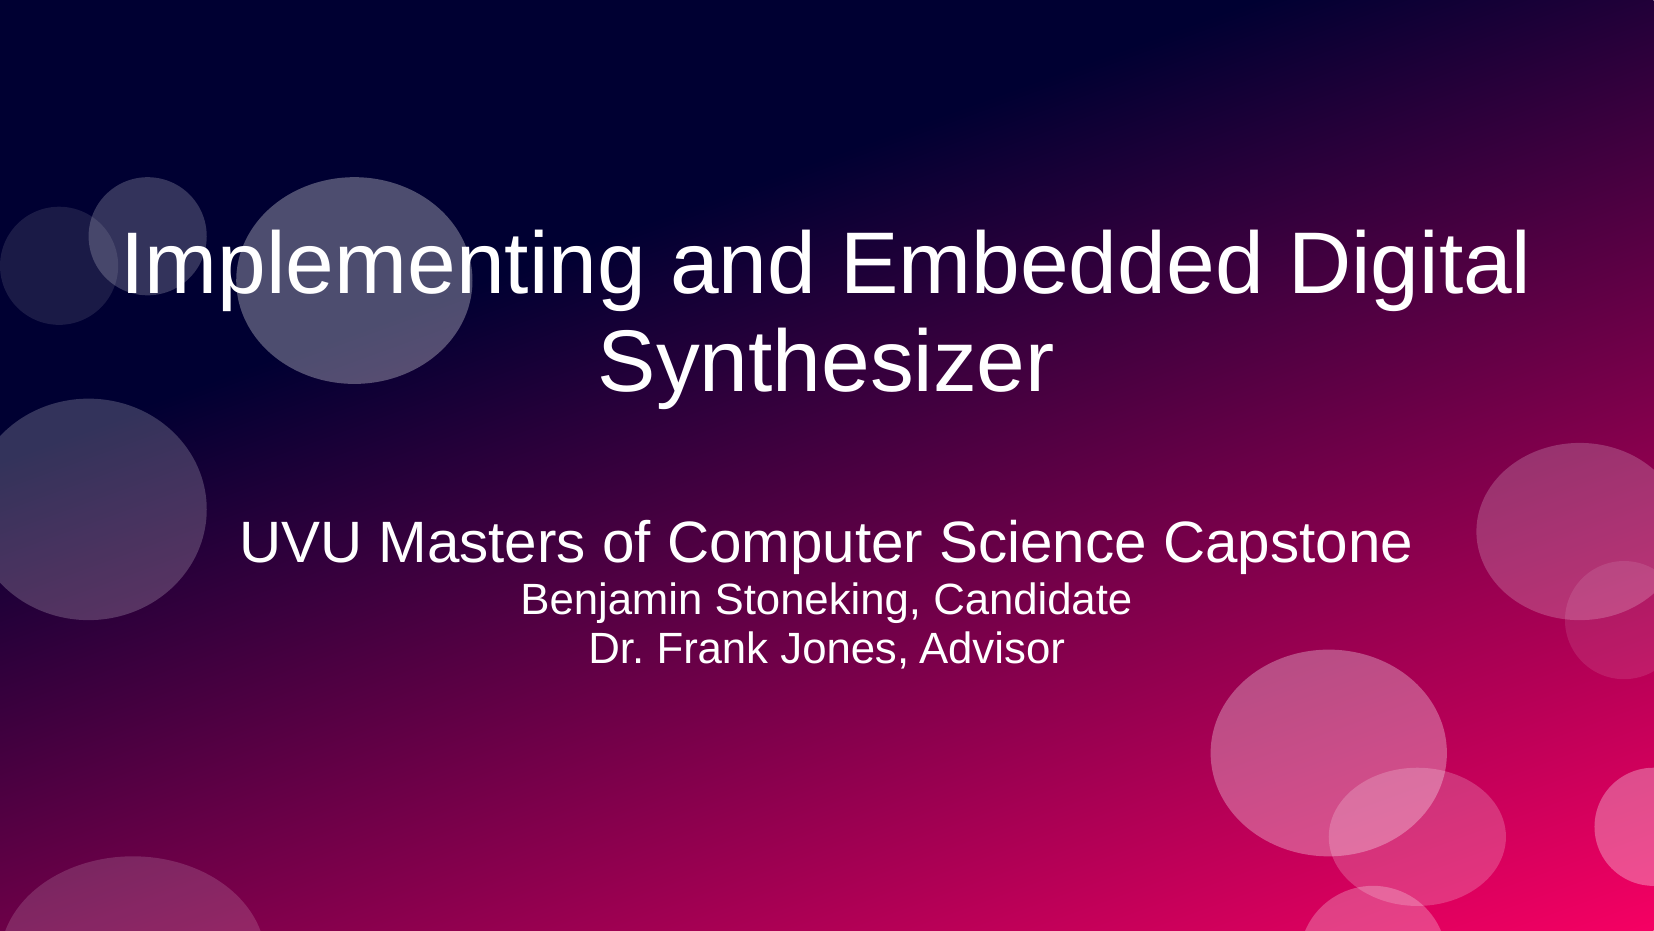

# Implementing and Embedded Digital Synthesizer
UVU Masters of Computer Science Capstone
Benjamin Stoneking, Candidate
Dr. Frank Jones, Advisor